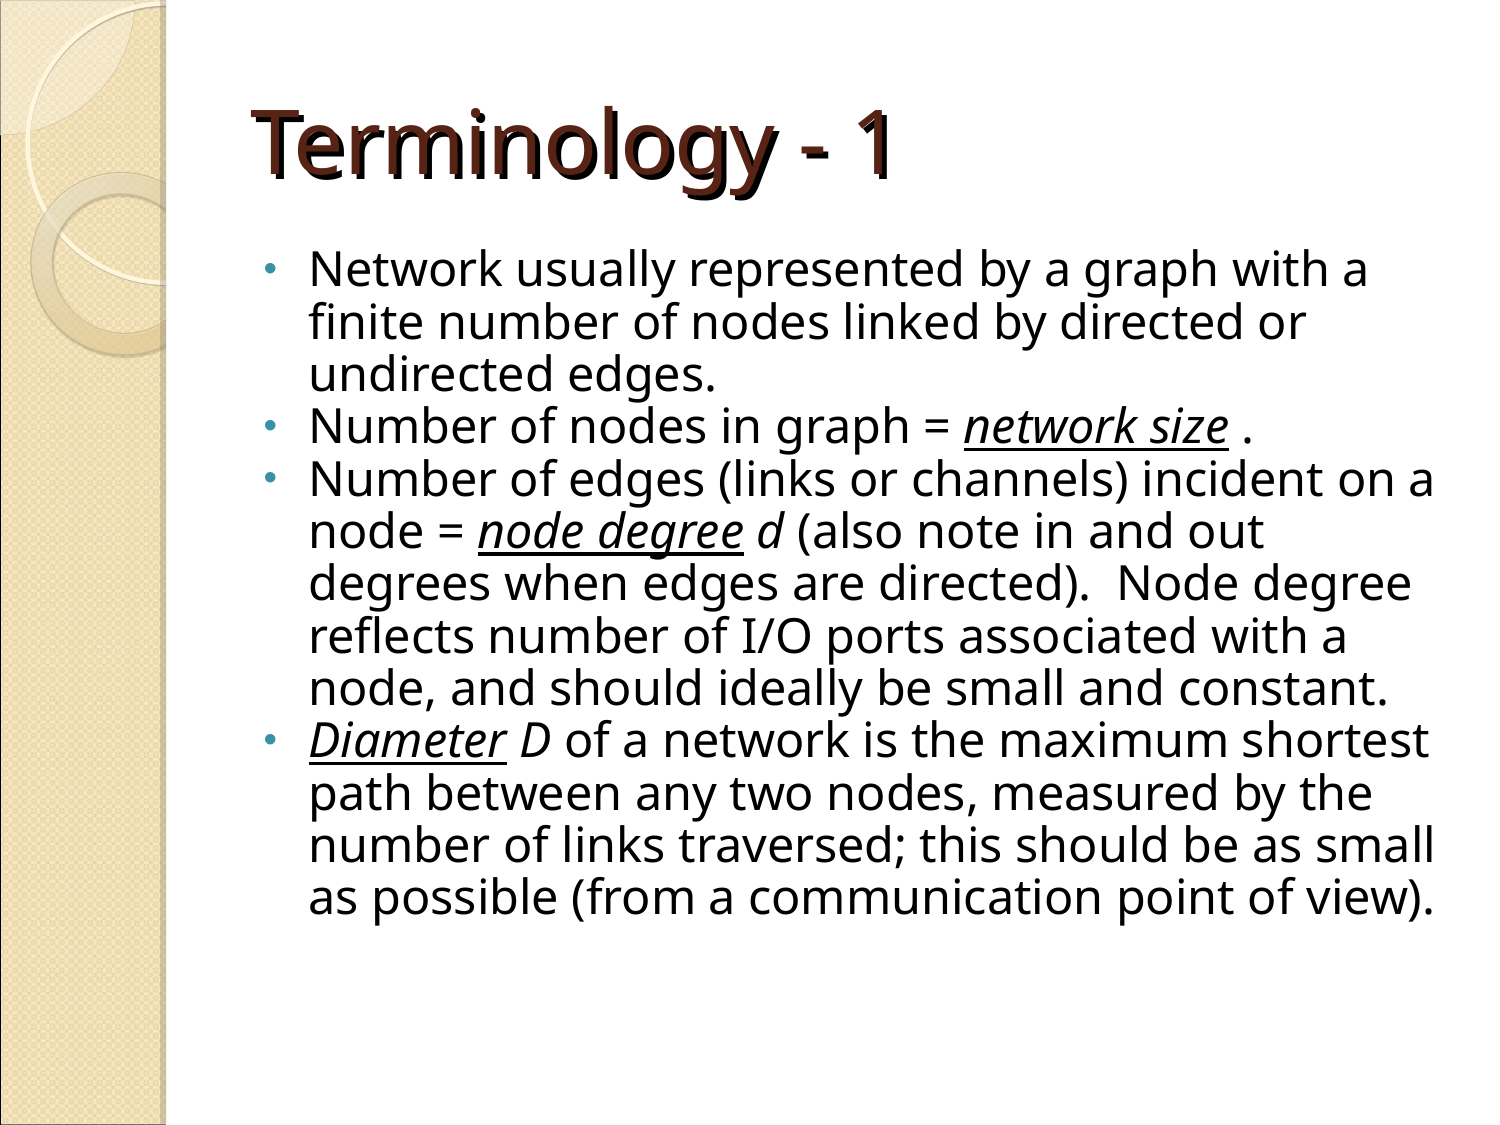

# Terminology - 1
Network usually represented by a graph with a finite number of nodes linked by directed or undirected edges.
Number of nodes in graph = network size .
Number of edges (links or channels) incident on a node = node degree d (also note in and out degrees when edges are directed). Node degree reflects number of I/O ports associated with a node, and should ideally be small and constant.
Diameter D of a network is the maximum shortest path between any two nodes, measured by the number of links traversed; this should be as small as possible (from a communication point of view).